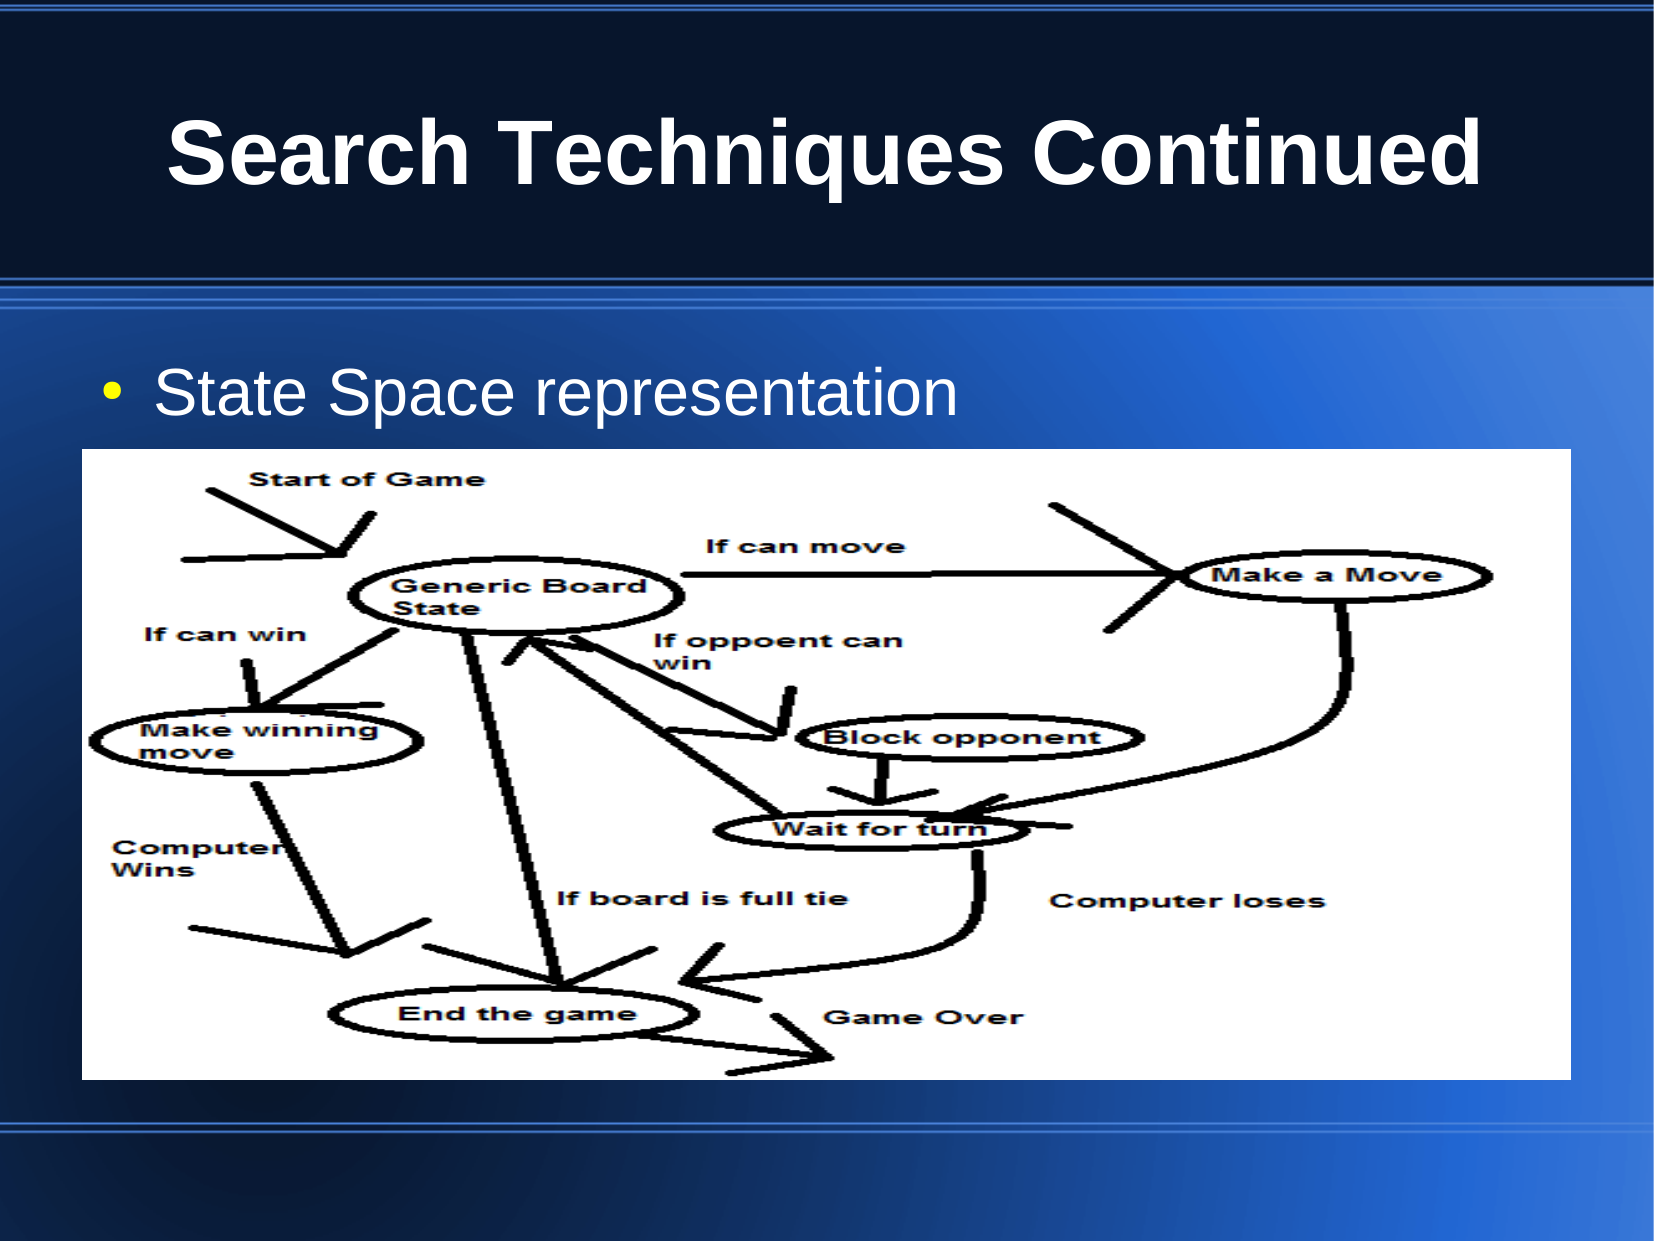

# Search Techniques Continued
State Space representation